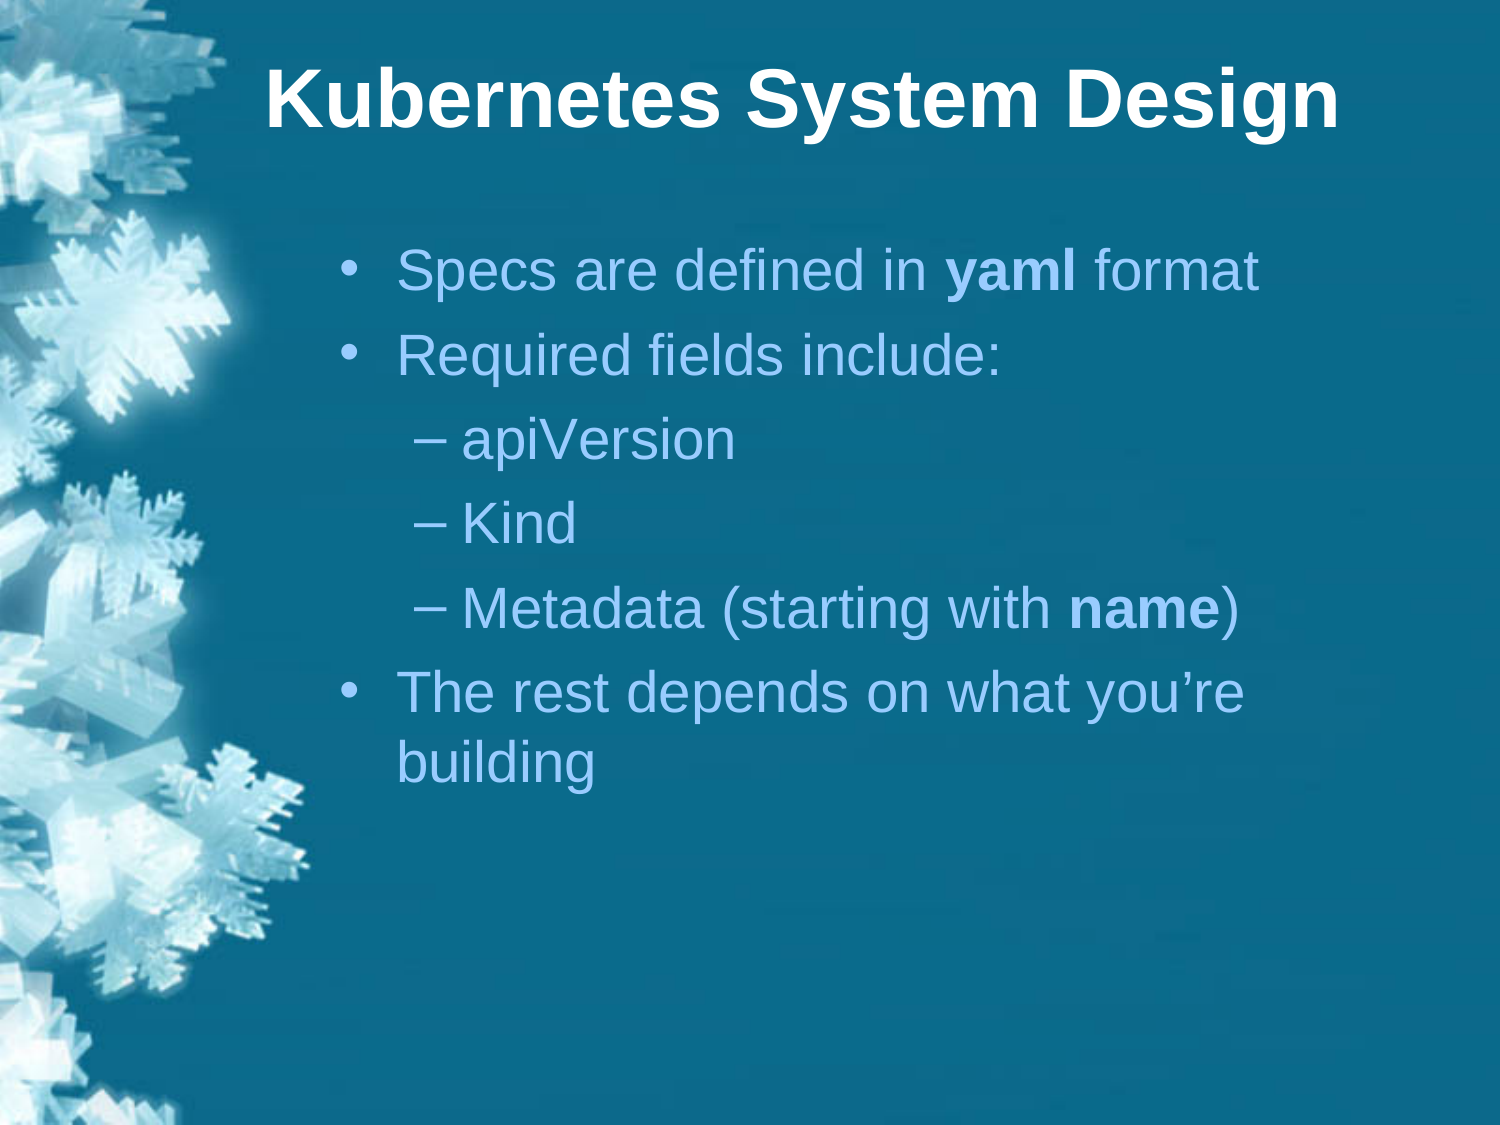

# Kubernetes System Design
Specs are defined in yaml format
Required fields include:
apiVersion
Kind
Metadata (starting with name)
The rest depends on what you’re building